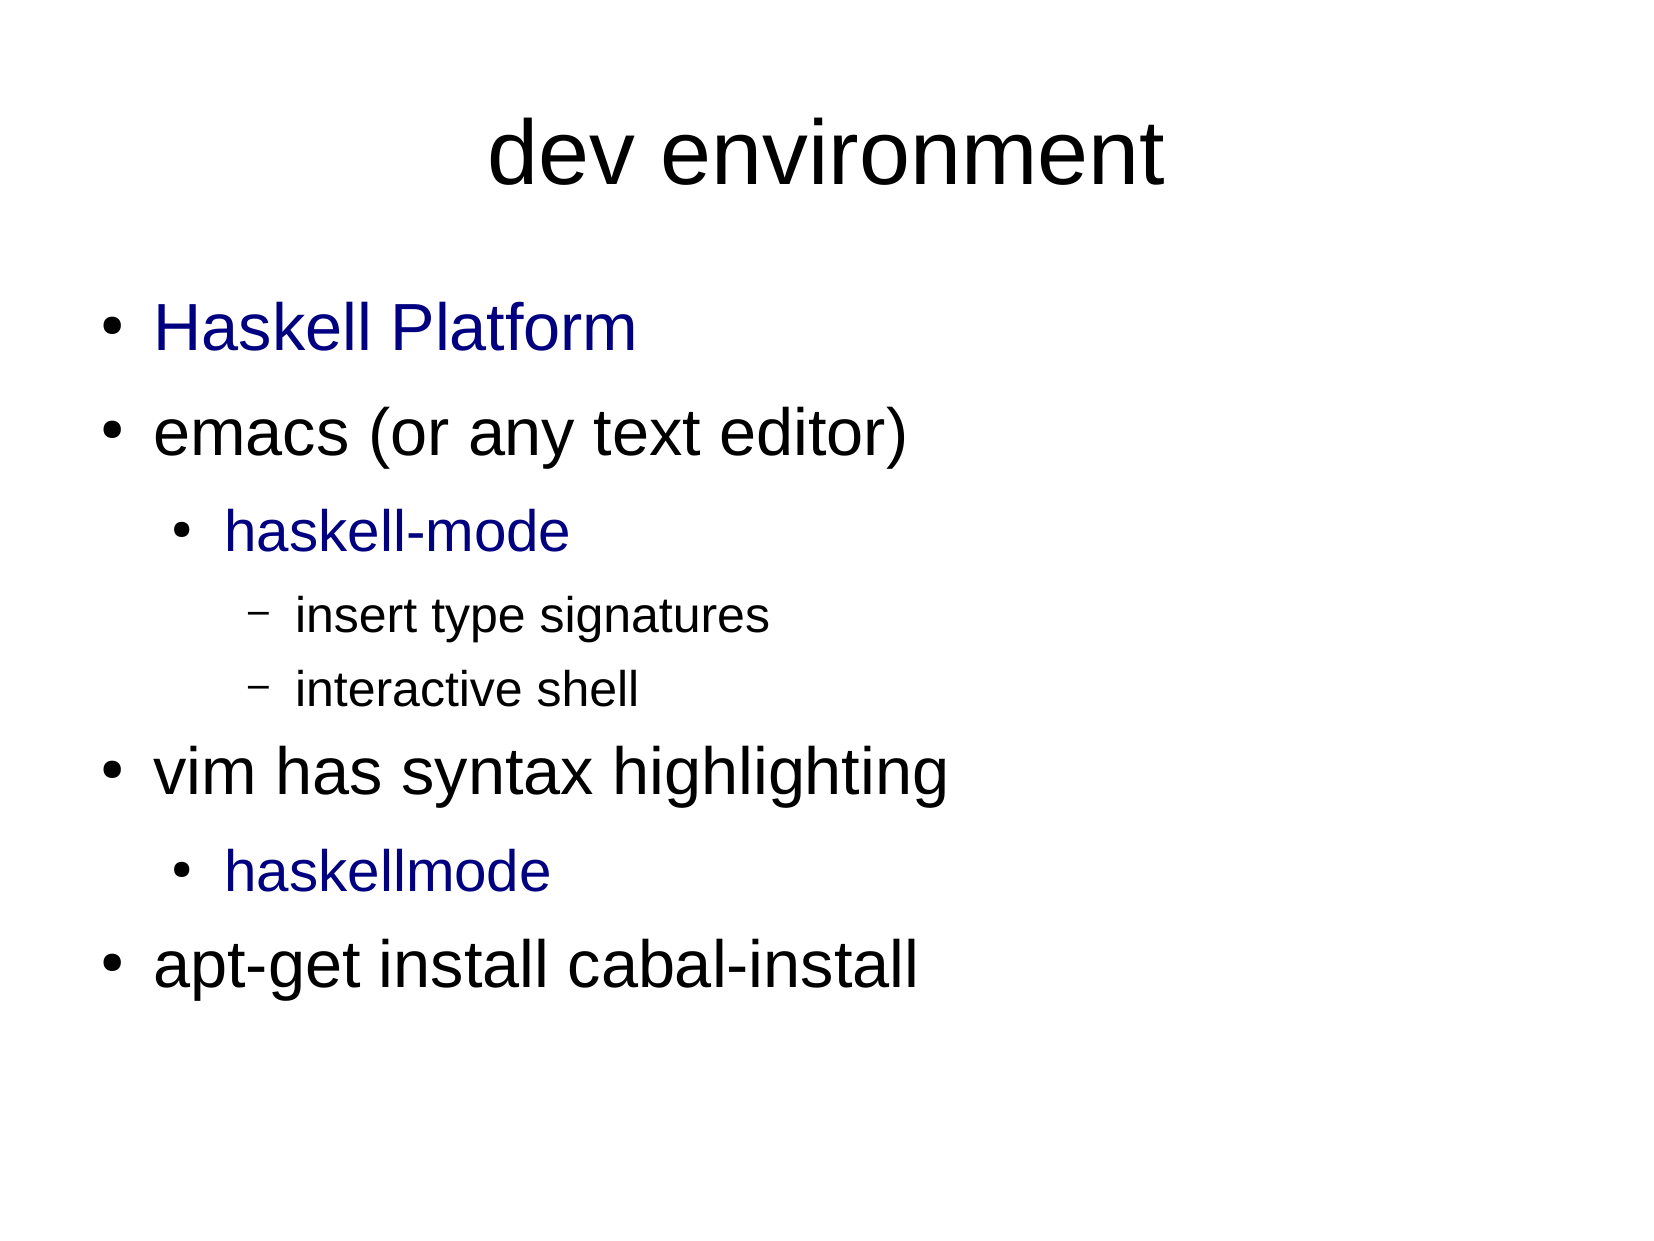

# dev environment
Haskell Platform
emacs (or any text editor)
haskell-mode
insert type signatures
interactive shell
vim has syntax highlighting
haskellmode
apt-get install cabal-install